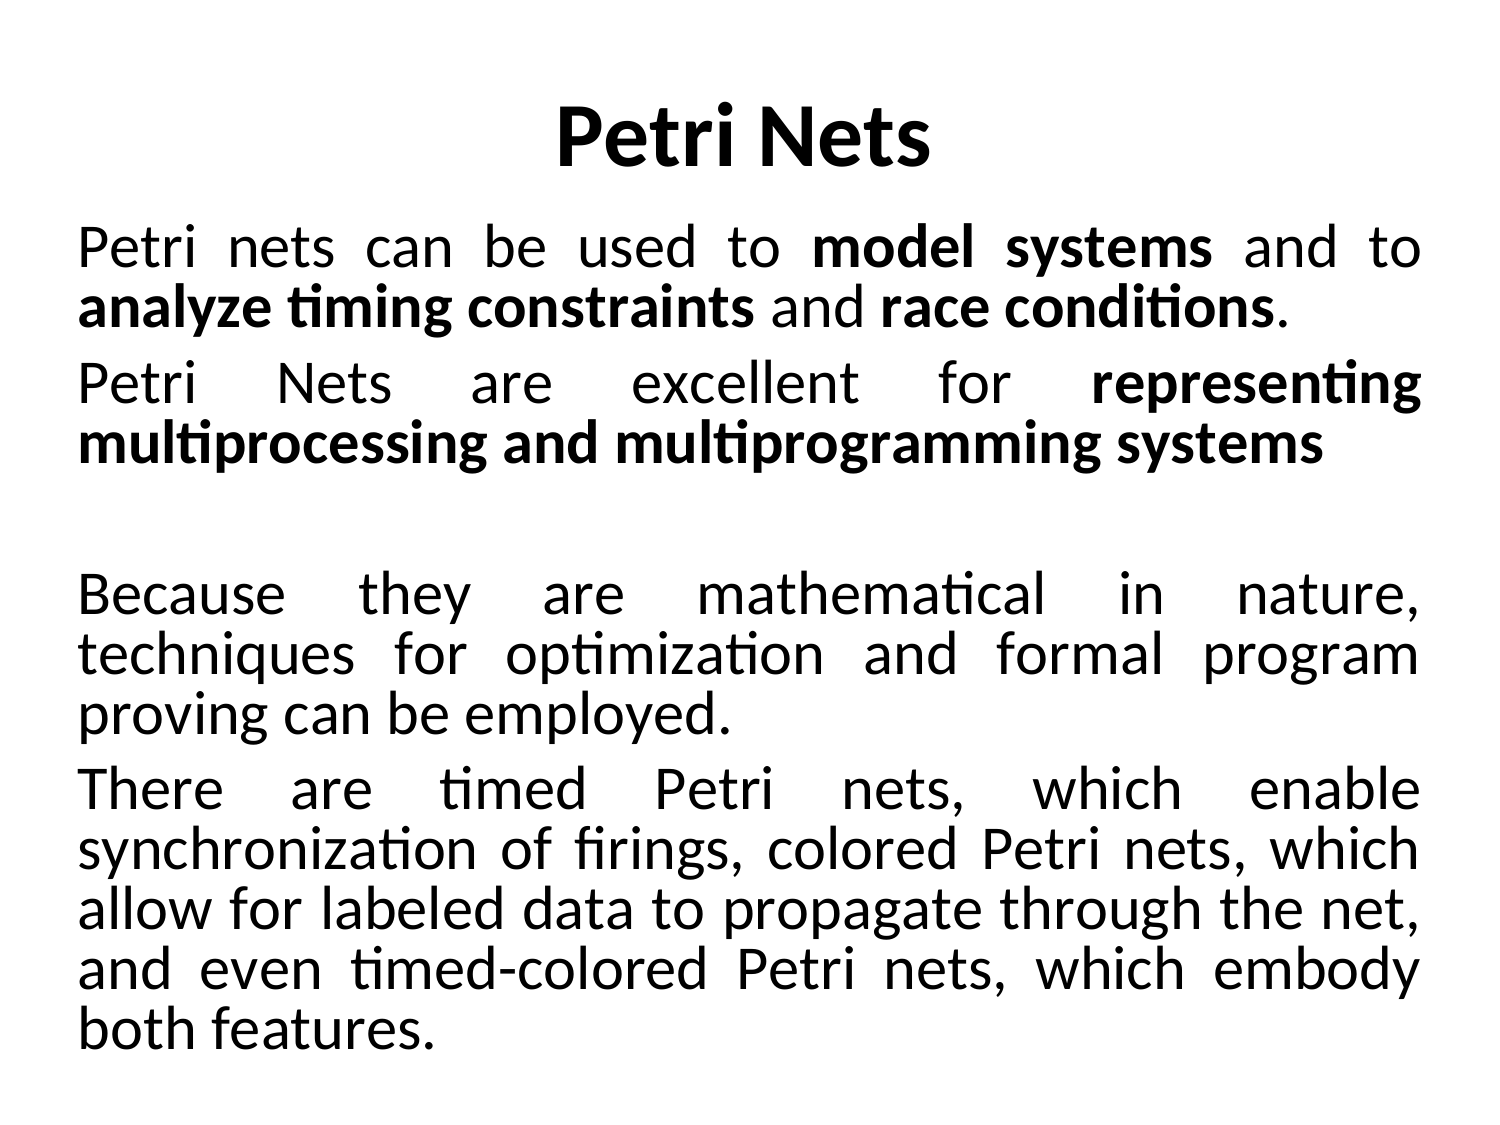

# Petri Nets
Petri nets can be used to model systems and to analyze timing constraints and race conditions.
Petri Nets are excellent for representing multiprocessing and multiprogramming systems
Because they are mathematical in nature, techniques for optimization and formal program proving can be employed.
There are timed Petri nets, which enable synchronization of firings, colored Petri nets, which allow for labeled data to propagate through the net, and even timed-colored Petri nets, which embody both features.